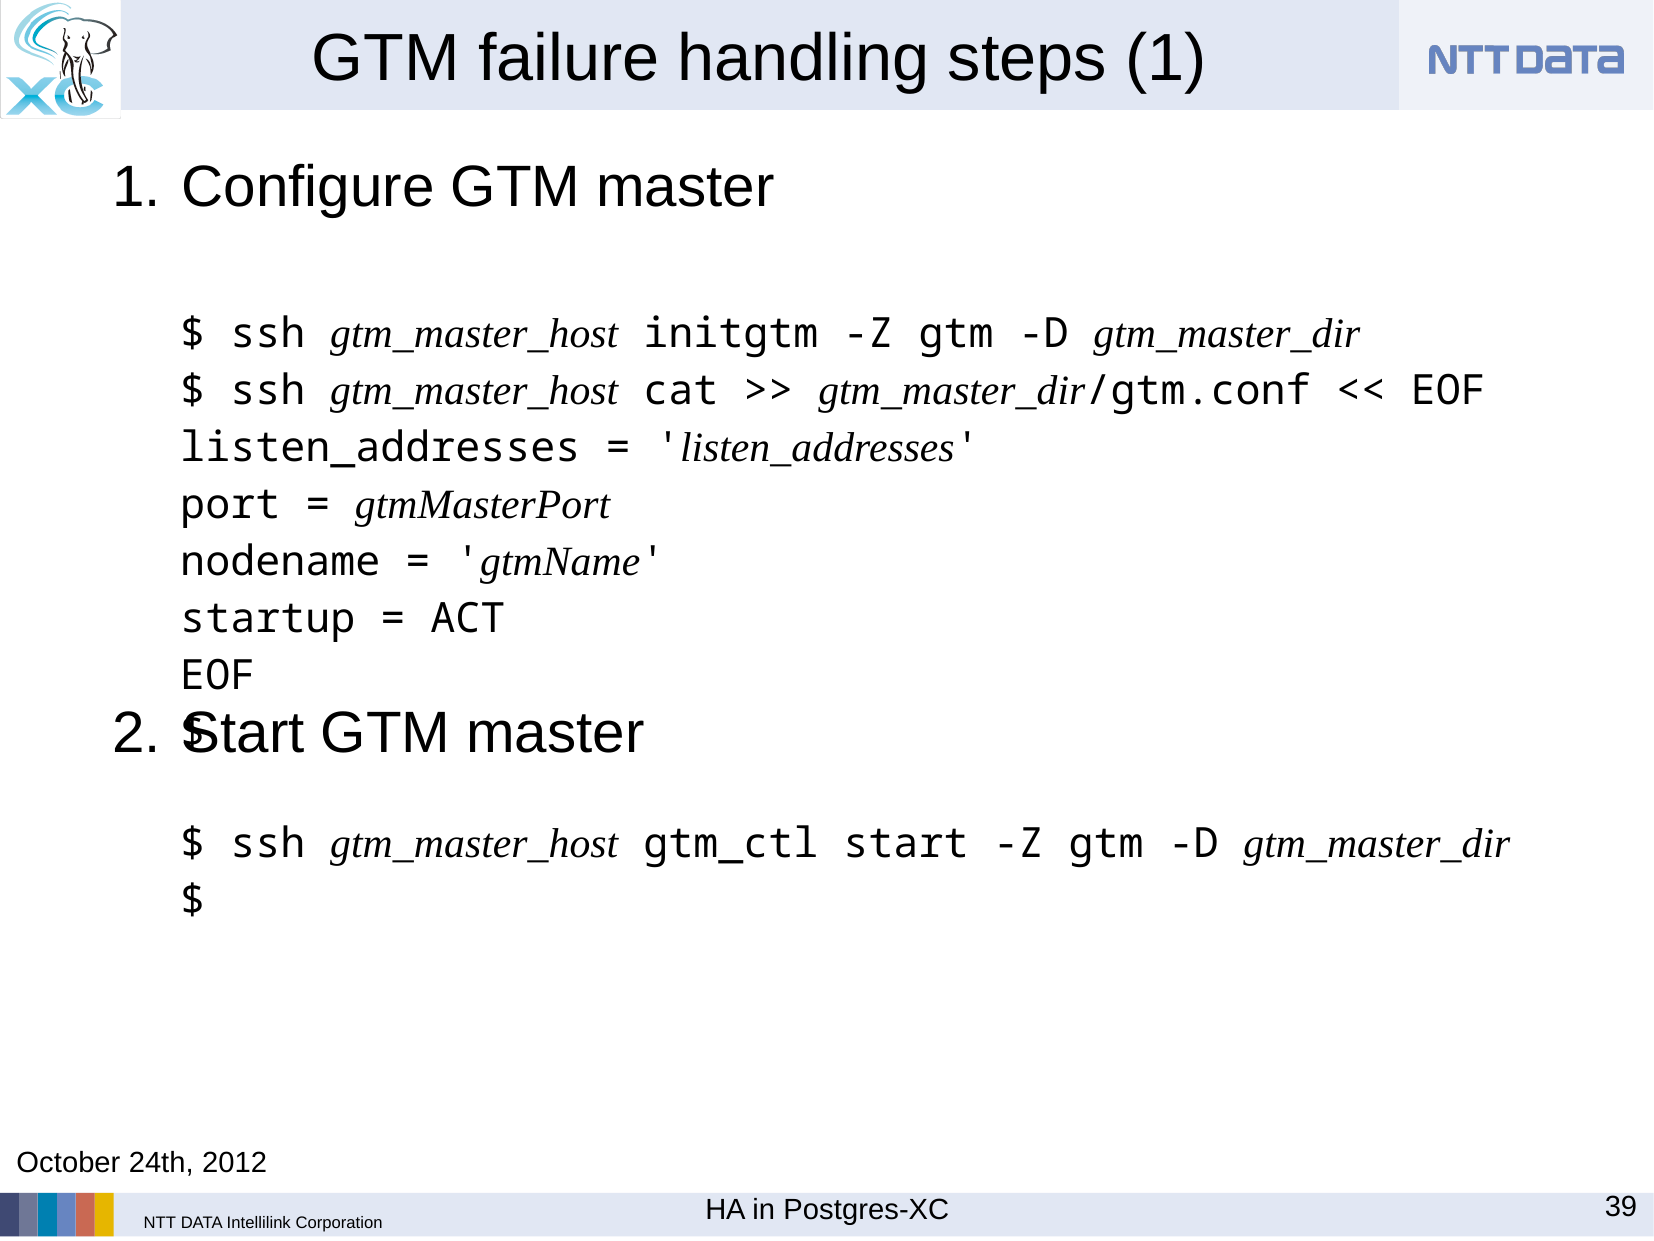

# GTM failure handling steps (1)
 Configure GTM master
 Start GTM master
$ ssh gtm_master_host initgtm -Z gtm -D gtm_master_dir
$ ssh gtm_master_host cat >> gtm_master_dir/gtm.conf << EOF
listen_addresses = 'listen_addresses'
port = gtmMasterPort
nodename = 'gtmName'
startup = ACT
EOF
$
$ ssh gtm_master_host gtm_ctl start -Z gtm -D gtm_master_dir
$
October 24th, 2012
39
HA in Postgres-XC